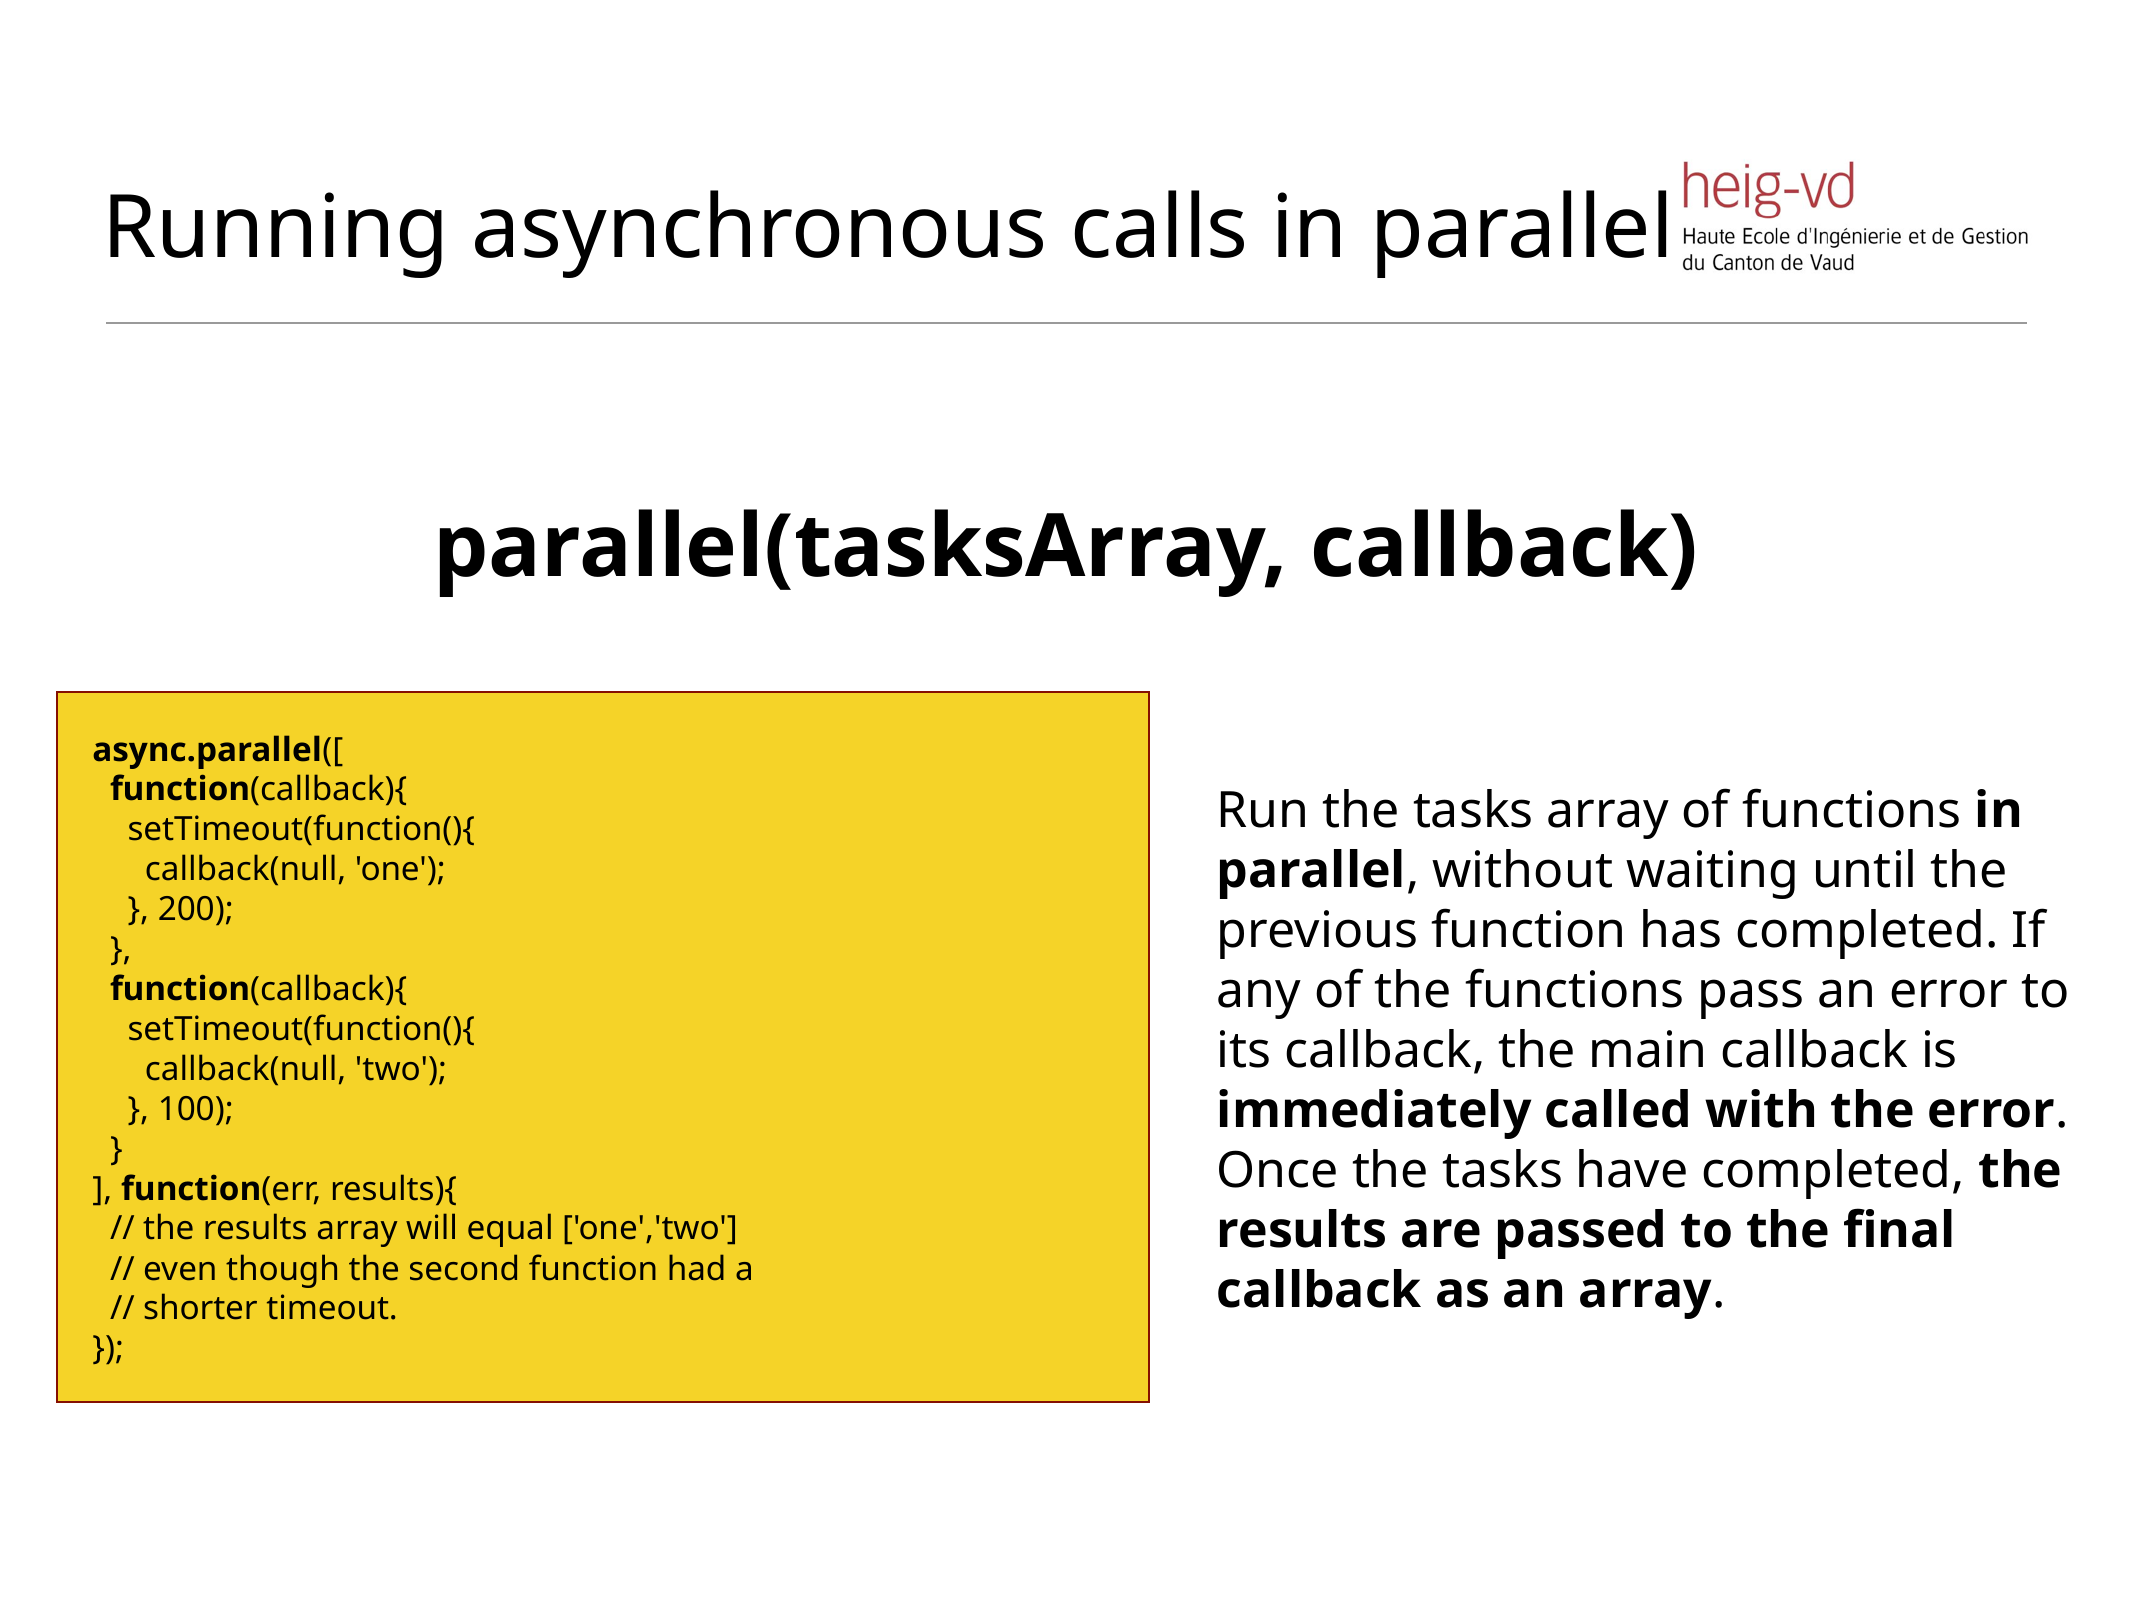

# Running asynchronous calls in parallel
parallel(tasksArray, callback)
async.parallel([
 function(callback){
 setTimeout(function(){
 callback(null, 'one');
 }, 200);
 },
 function(callback){
 setTimeout(function(){
 callback(null, 'two');
 }, 100);
 }
], function(err, results){
 // the results array will equal ['one','two']
 // even though the second function had a
 // shorter timeout.
});
Run the tasks array of functions in parallel, without waiting until the previous function has completed. If any of the functions pass an error to its callback, the main callback is immediately called with the error. Once the tasks have completed, the results are passed to the final callback as an array.